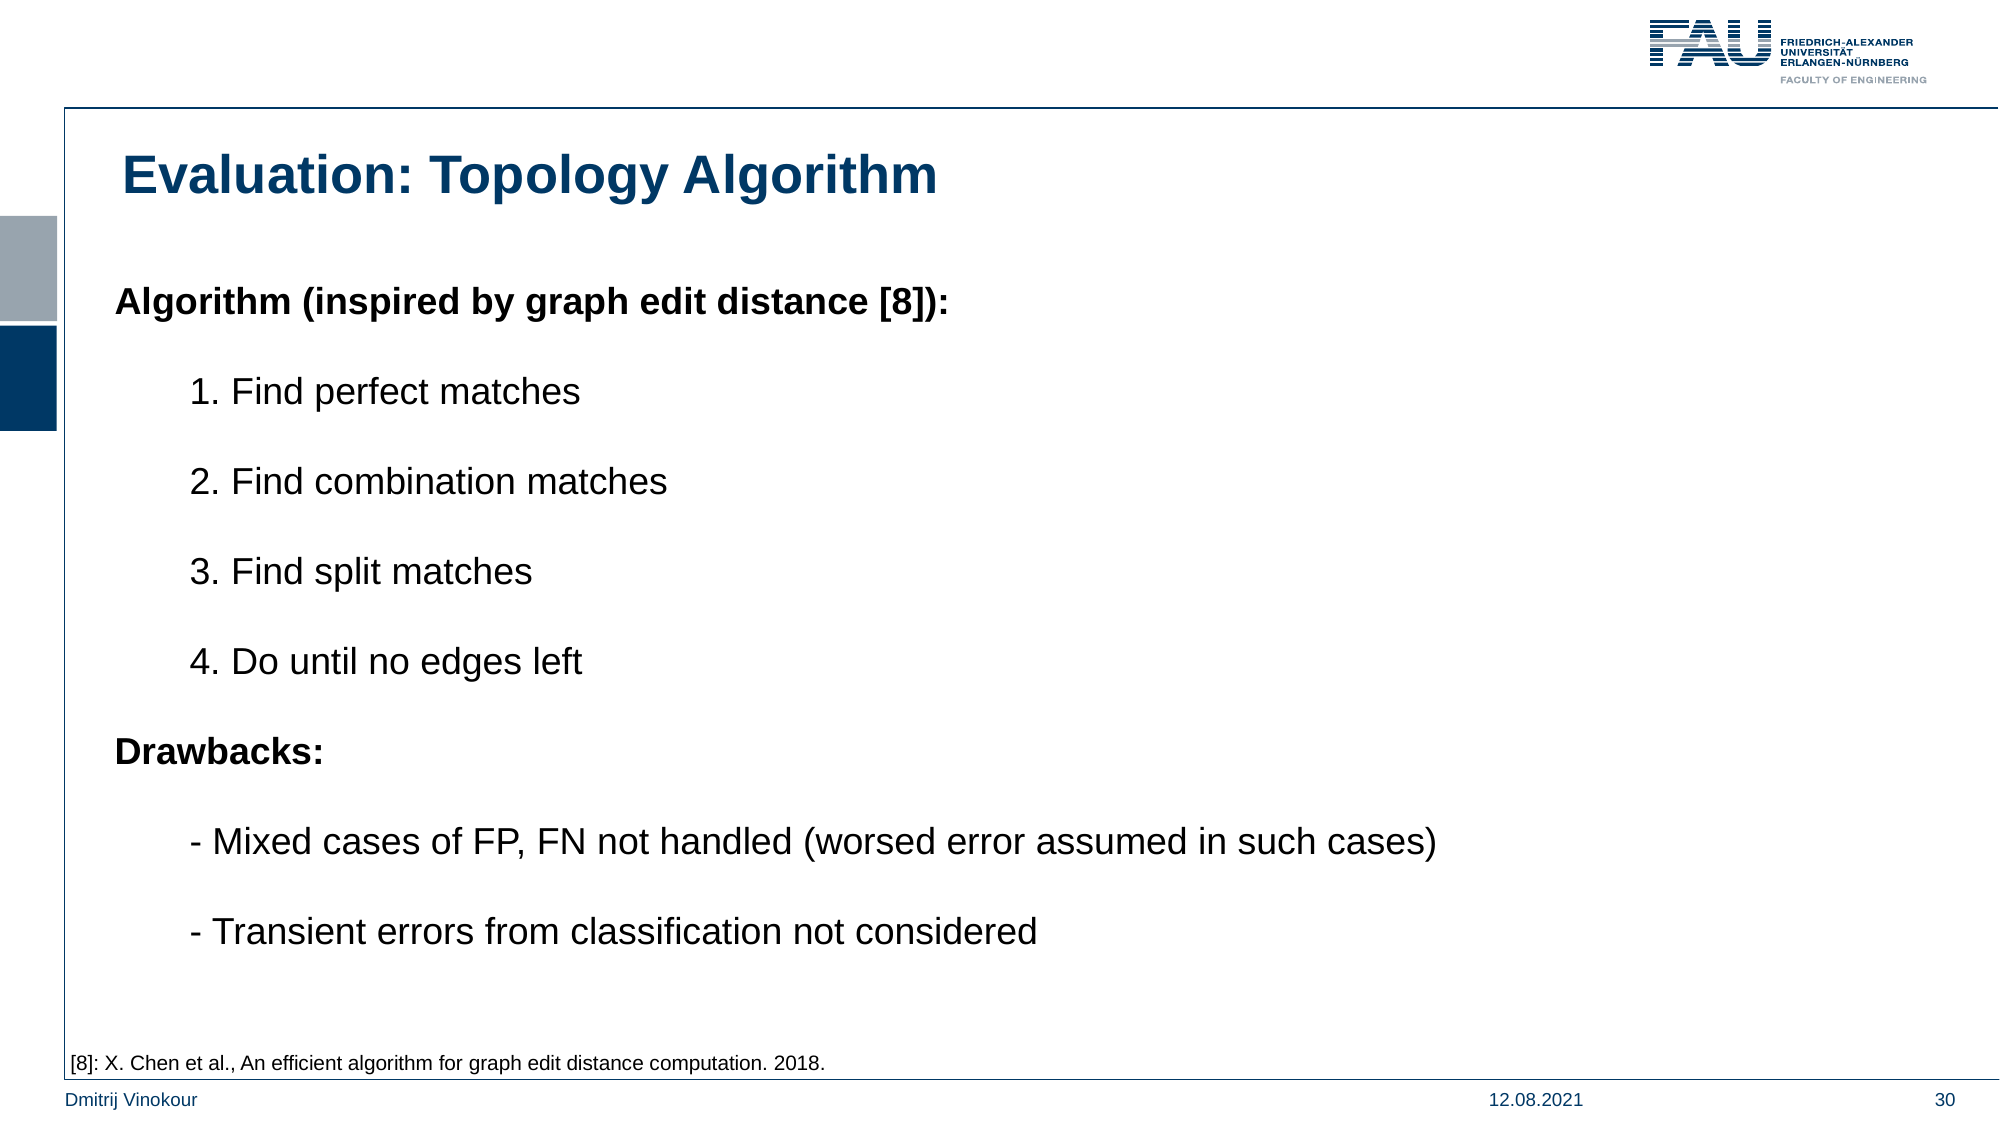

Evaluation: Topology Algorithm
Algorithm (inspired by graph edit distance [8]):
	1. Find perfect matches
	2. Find combination matches
	3. Find split matches
	4. Do until no edges left
Drawbacks:
	- Mixed cases of FP, FN not handled (worsed error assumed in such cases)
	- Transient errors from classification not considered
[8]: X. Chen et al., An efficient algorithm for graph edit distance computation. 2018.
12.08.2021
Dmitrij Vinokour